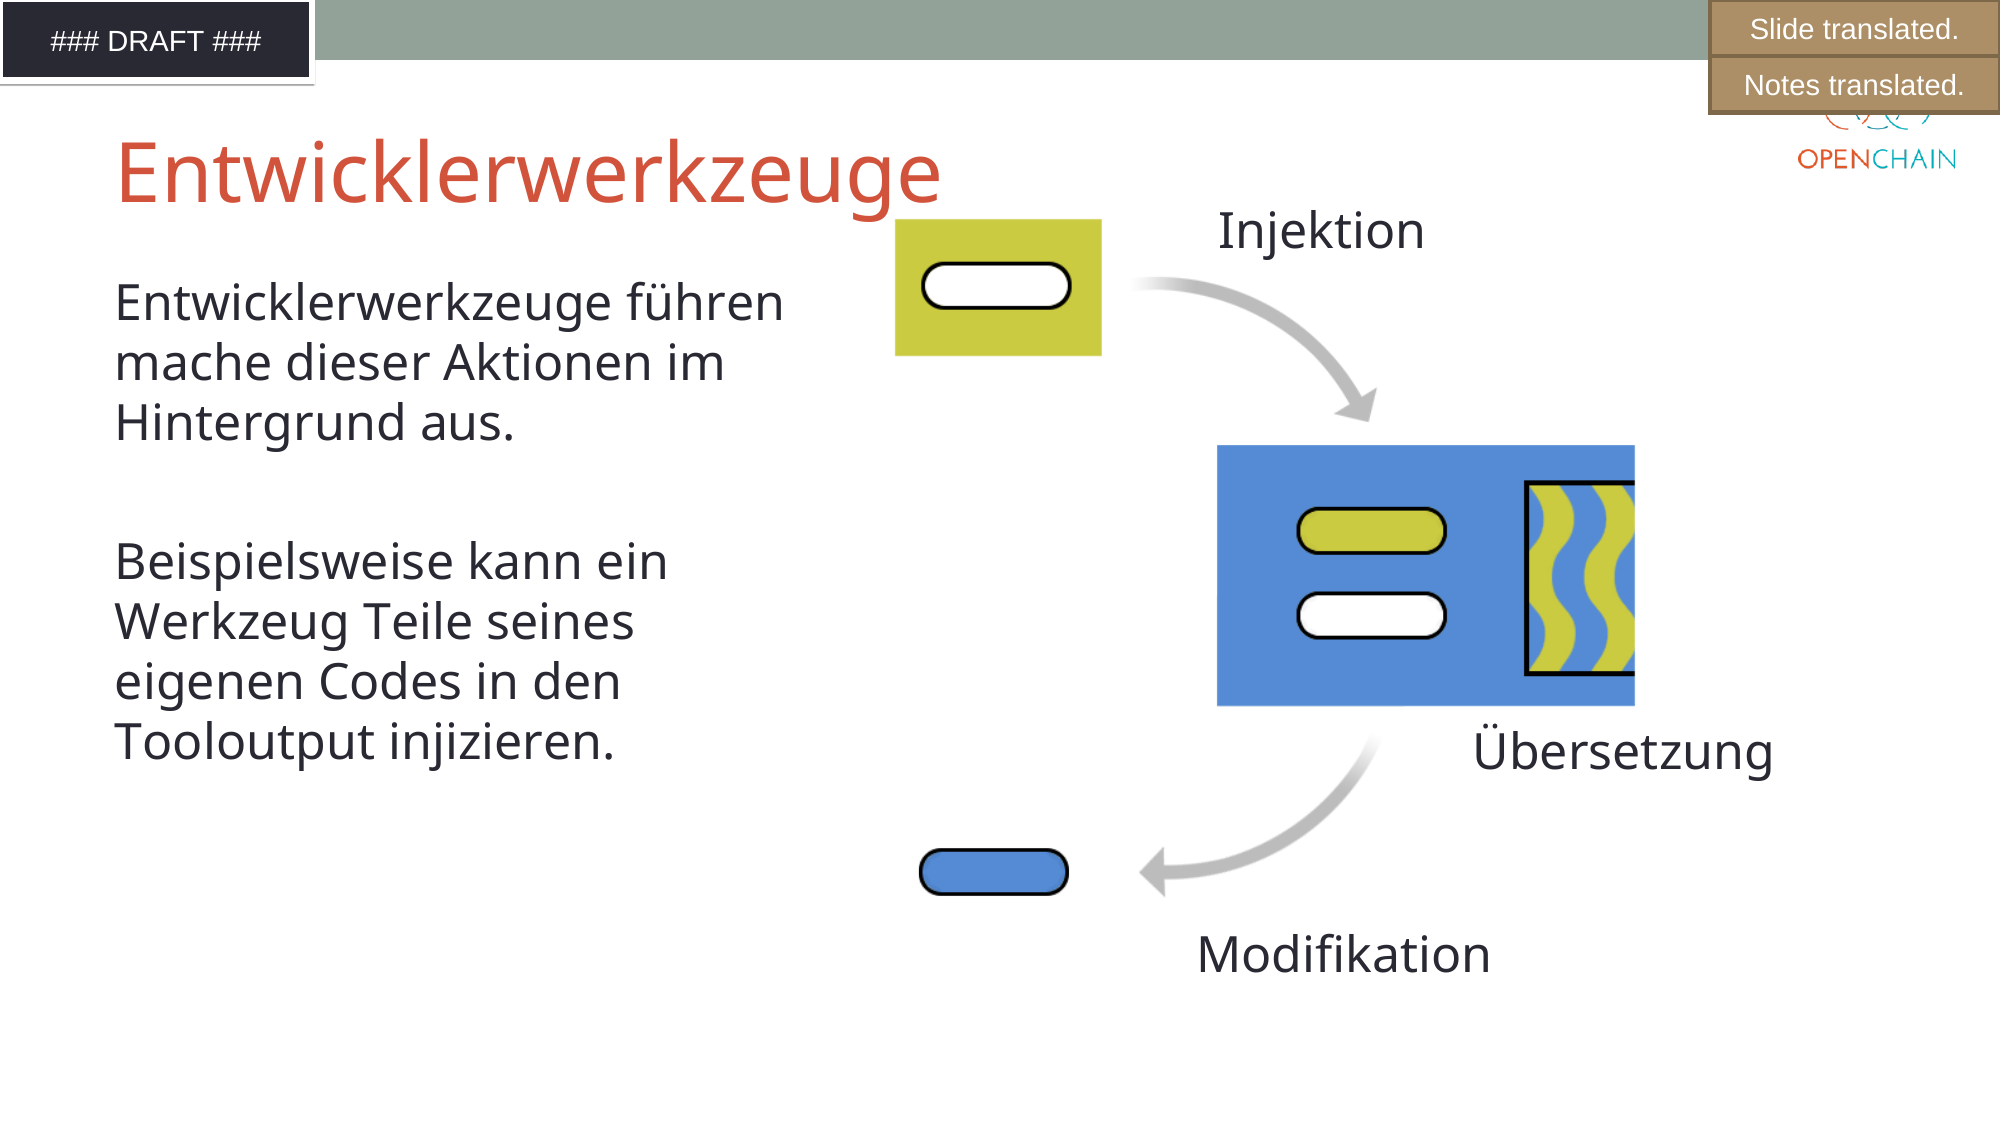

Slide translated.
Notes translated.
# Entwicklerwerkzeuge
Injektion
Entwicklerwerkzeuge führen mache dieser Aktionen im Hintergrund aus.
Beispielsweise kann ein Werkzeug Teile seines eigenen Codes in den Tooloutput injizieren.
Übersetzung
Modifikation